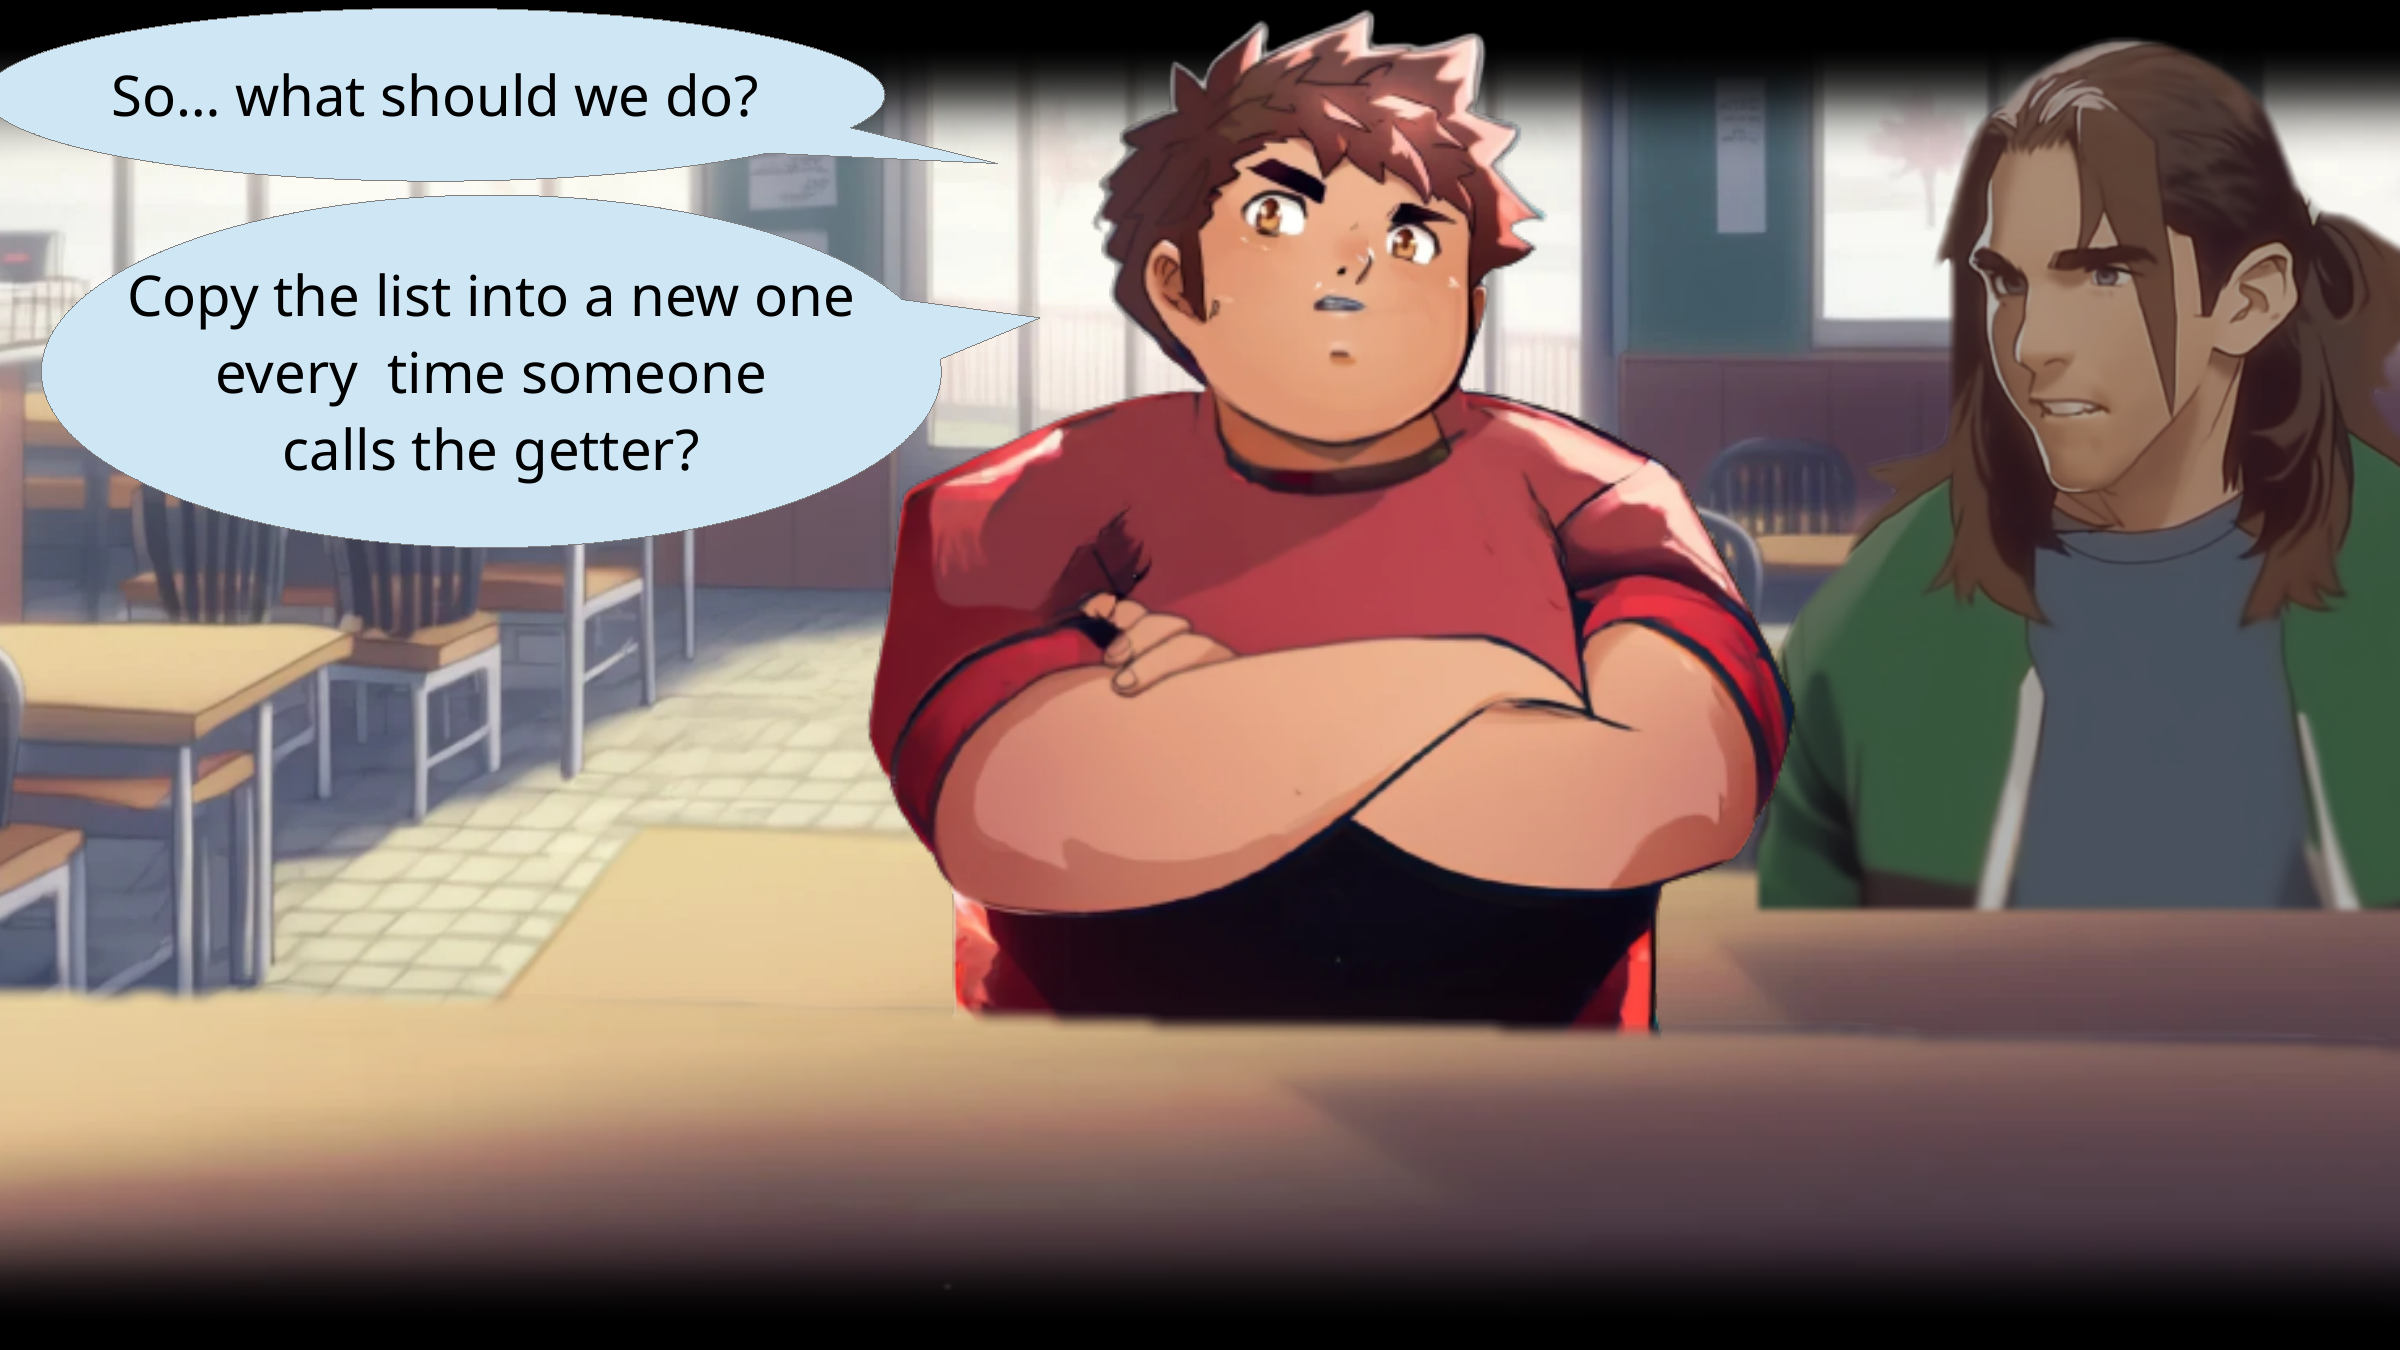

So… what should we do?
Copy the list into a new one
every time someone
calls the getter?